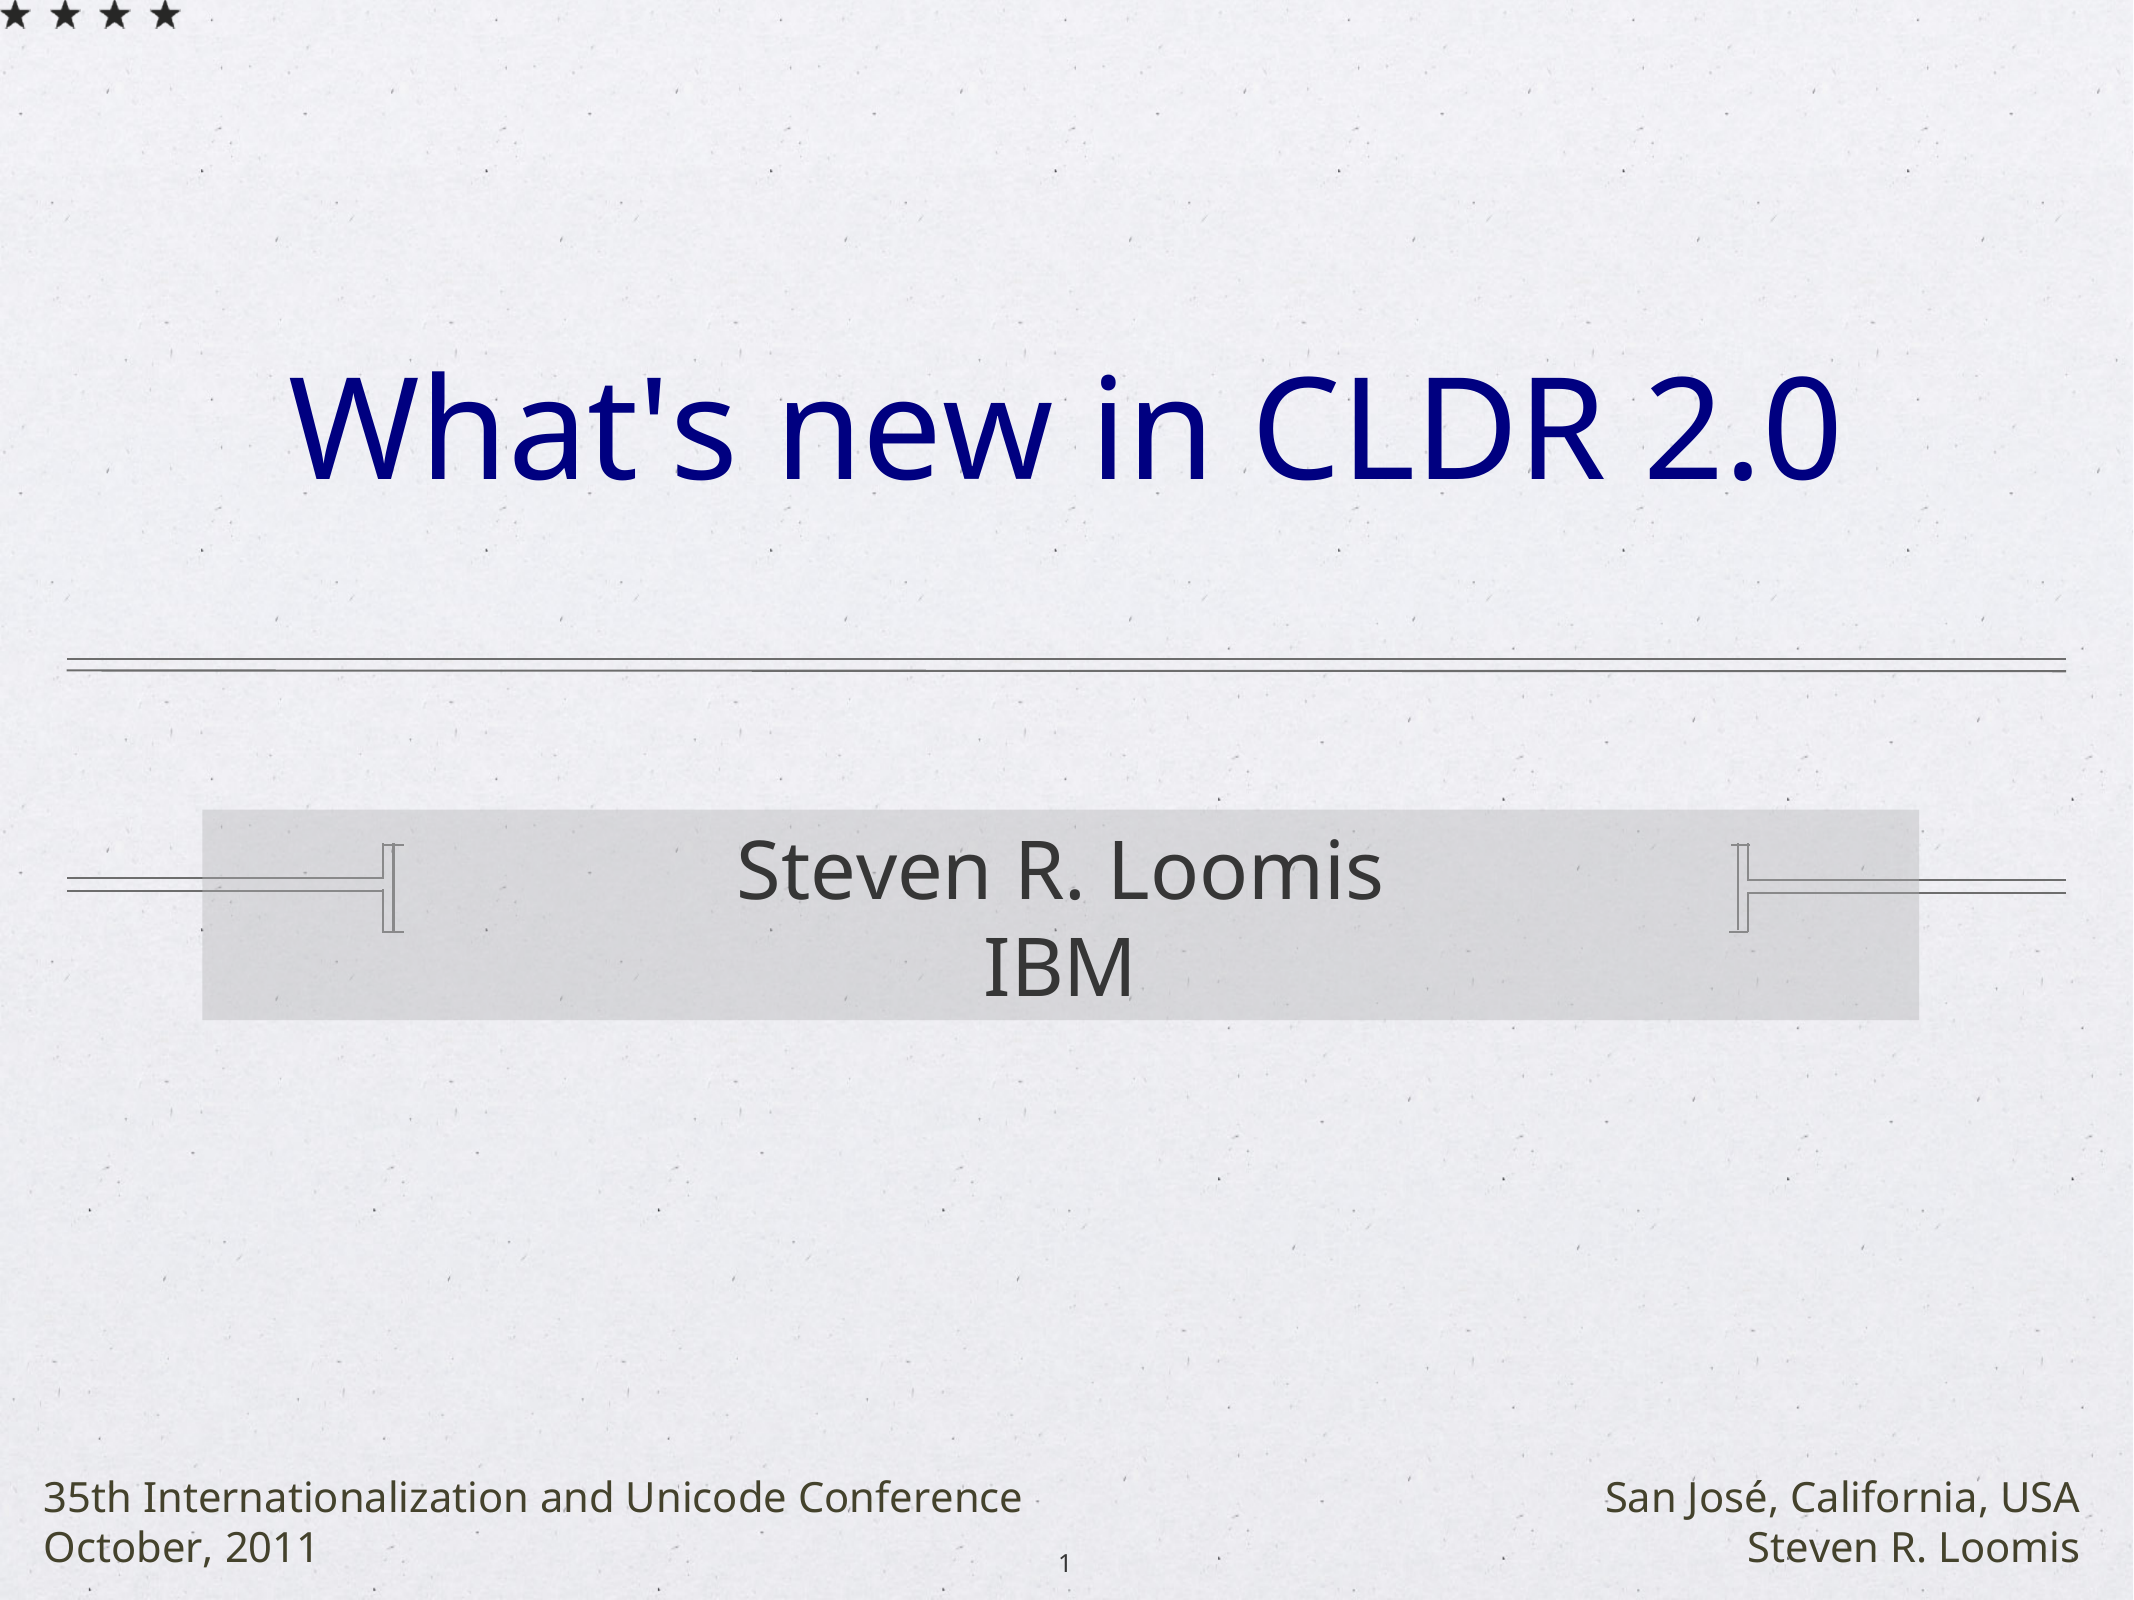

# What's new in CLDR 2.0
Steven R. Loomis
IBM
1